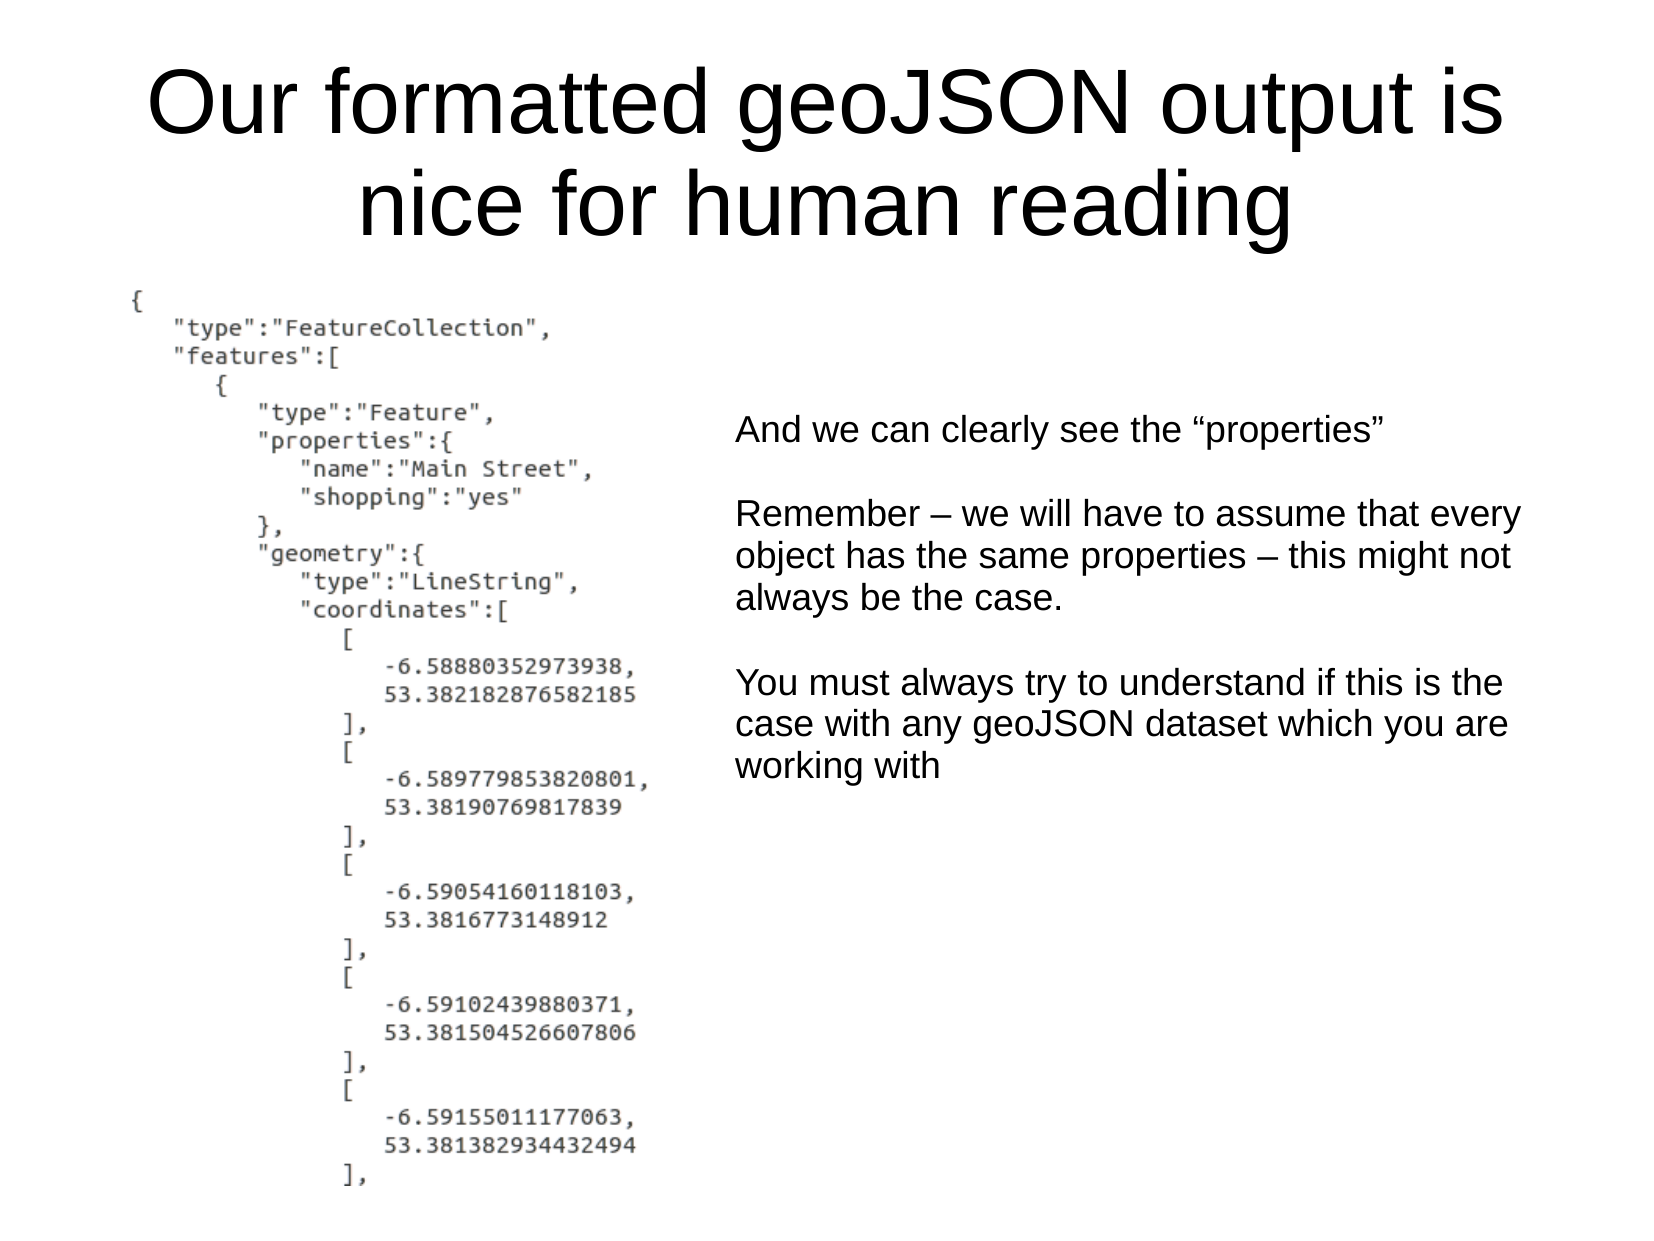

# Our formatted geoJSON output is nice for human reading
And we can clearly see the “properties”
Remember – we will have to assume that every object has the same properties – this might not always be the case.
You must always try to understand if this is the case with any geoJSON dataset which you are working with